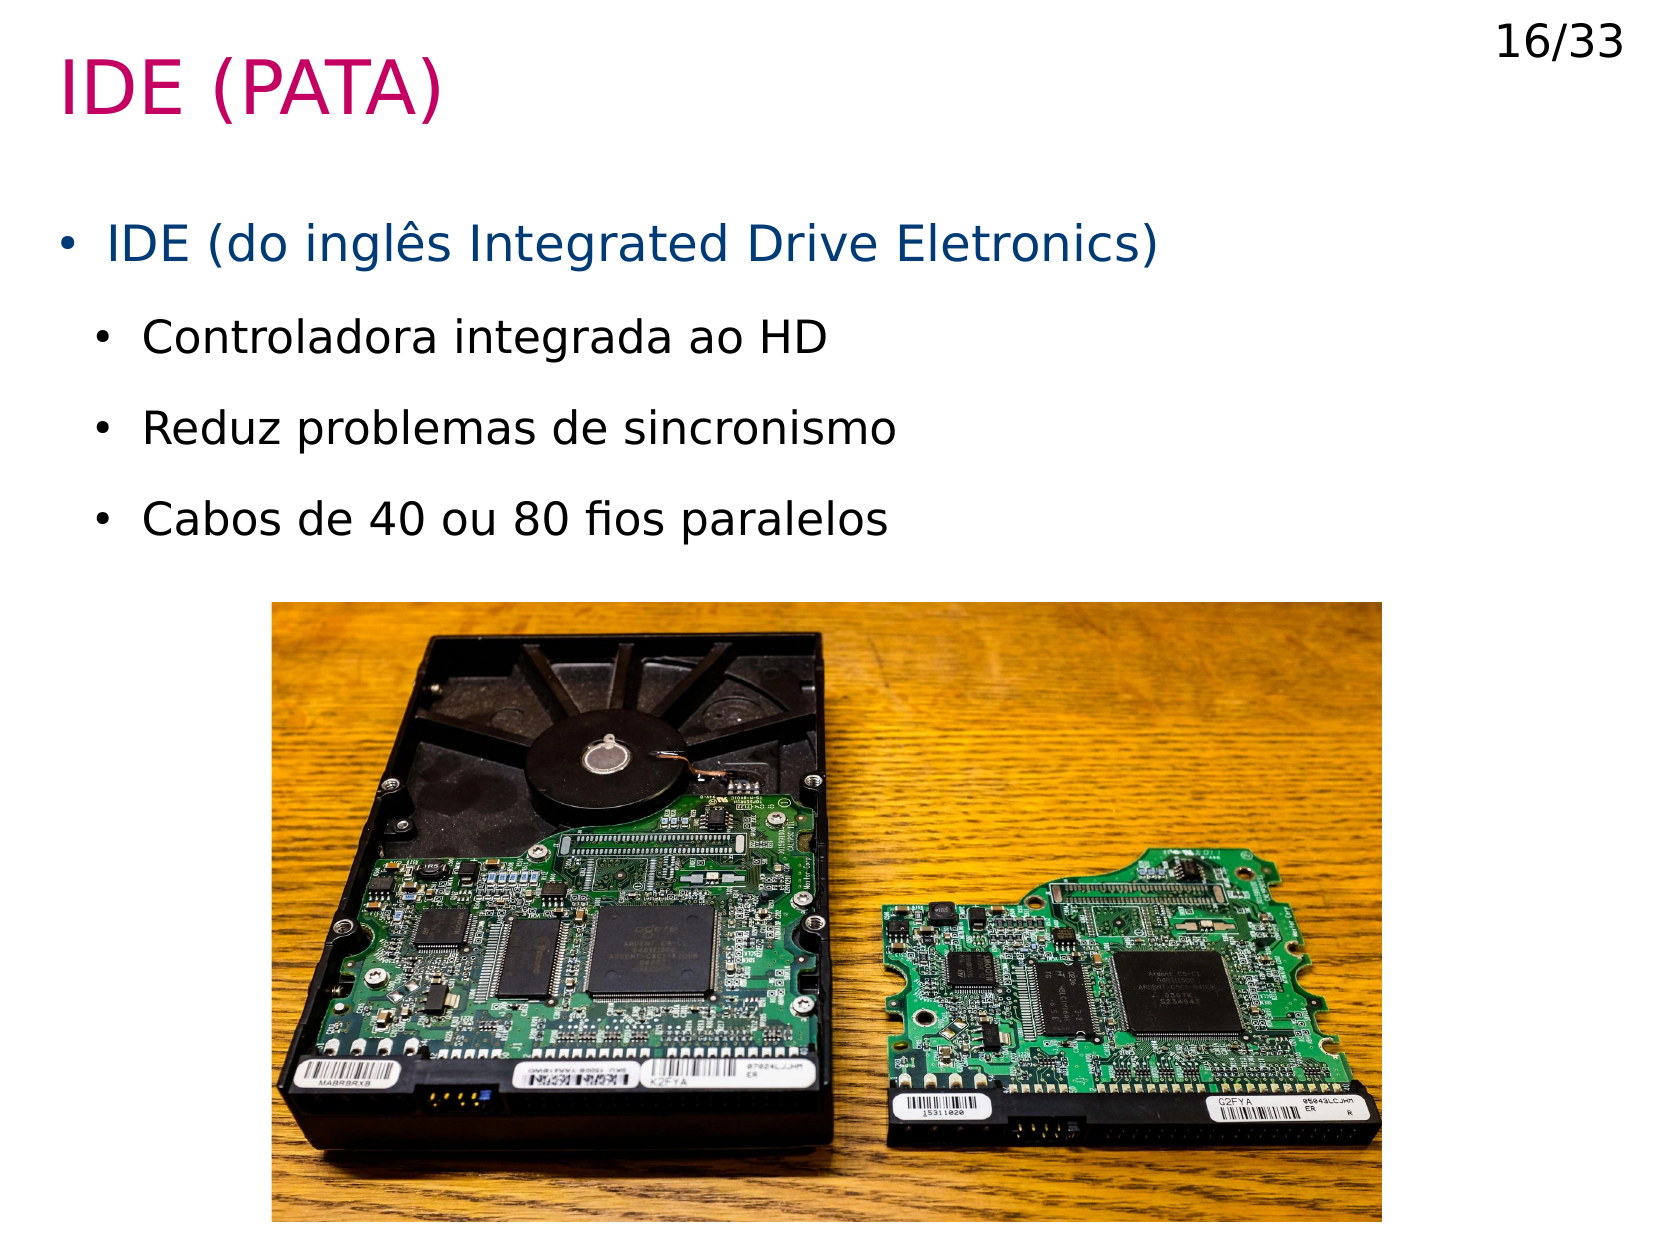

16
# IDE (PATA)
IDE (do inglês Integrated Drive Eletronics)
Controladora integrada ao HD
Reduz problemas de sincronismo
Cabos de 40 ou 80 fios paralelos